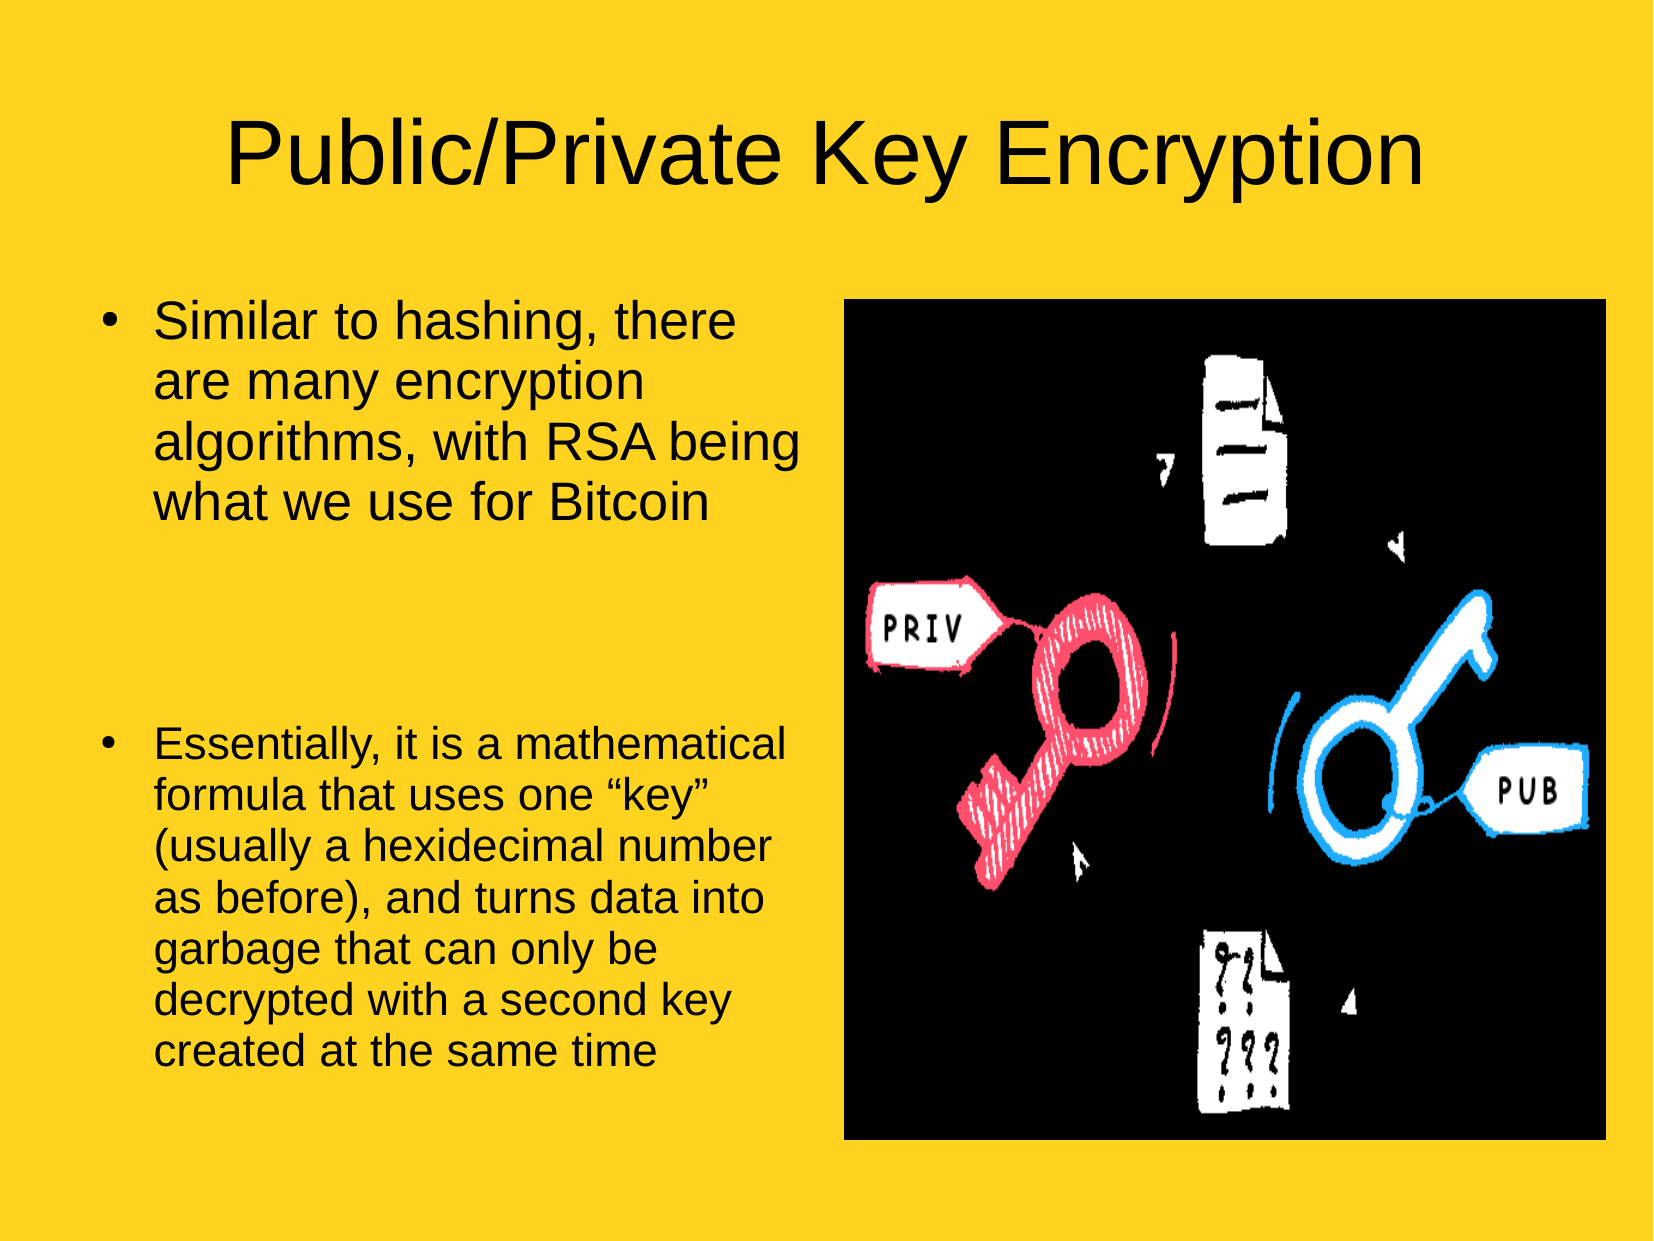

# Public/Private Key Encryption
Similar to hashing, there are many encryption algorithms, with RSA being what we use for Bitcoin
Essentially, it is a mathematical formula that uses one “key” (usually a hexidecimal number as before), and turns data into garbage that can only be decrypted with a second key created at the same time